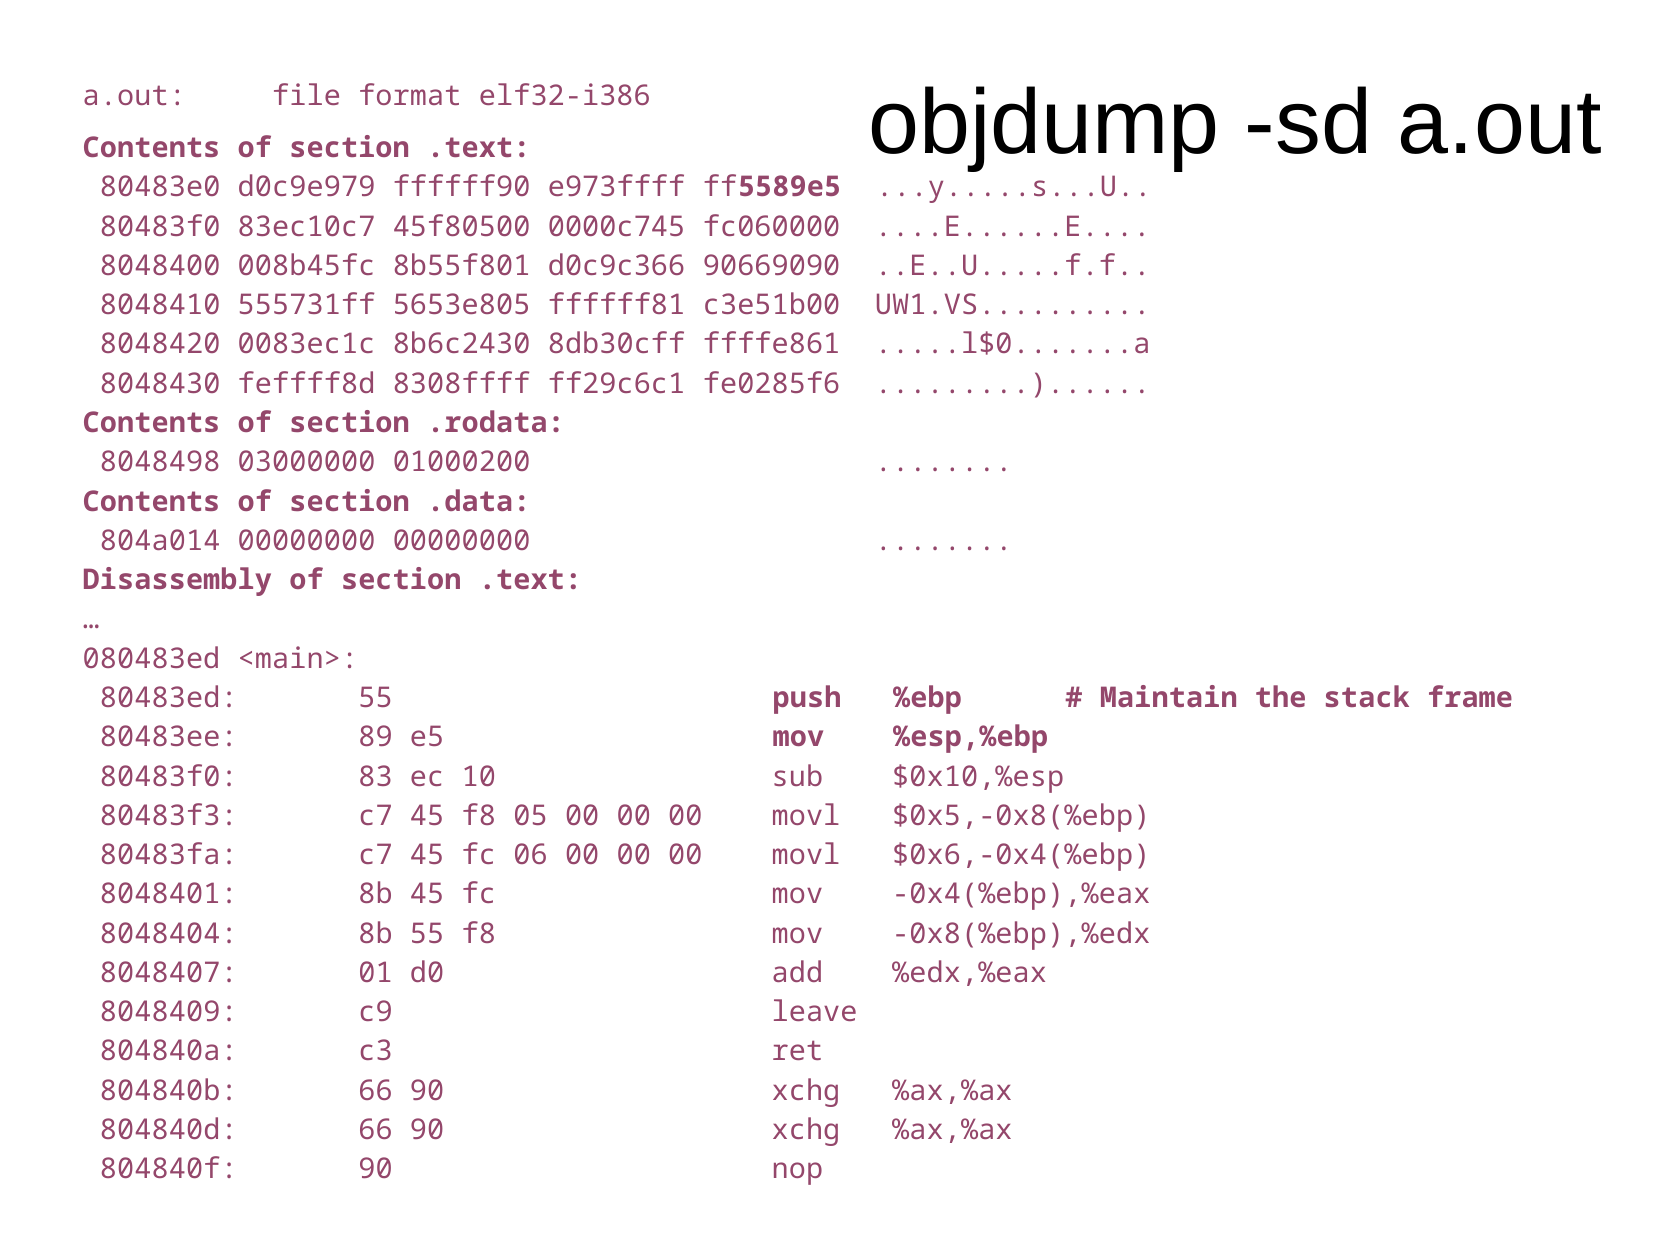

# objdump -sd a.out
a.out: file format elf32-i386
Contents of section .text:
 80483e0 d0c9e979 ffffff90 e973ffff ff5589e5 ...y.....s...U..
 80483f0 83ec10c7 45f80500 0000c745 fc060000 ....E......E....
 8048400 008b45fc 8b55f801 d0c9c366 90669090 ..E..U.....f.f..
 8048410 555731ff 5653e805 ffffff81 c3e51b00 UW1.VS..........
 8048420 0083ec1c 8b6c2430 8db30cff ffffe861 .....l$0.......a
 8048430 feffff8d 8308ffff ff29c6c1 fe0285f6 .........)......
Contents of section .rodata:
 8048498 03000000 01000200 ........
Contents of section .data:
 804a014 00000000 00000000 ........
Disassembly of section .text:
…
080483ed <main>:
 80483ed: 55 push %ebp # Maintain the stack frame
 80483ee: 89 e5 mov %esp,%ebp
 80483f0: 83 ec 10 sub $0x10,%esp
 80483f3: c7 45 f8 05 00 00 00 movl $0x5,-0x8(%ebp)
 80483fa: c7 45 fc 06 00 00 00 movl $0x6,-0x4(%ebp)
 8048401: 8b 45 fc mov -0x4(%ebp),%eax
 8048404: 8b 55 f8 mov -0x8(%ebp),%edx
 8048407: 01 d0 add %edx,%eax
 8048409: c9 leave
 804840a: c3 ret
 804840b: 66 90 xchg %ax,%ax
 804840d: 66 90 xchg %ax,%ax
 804840f: 90 nop